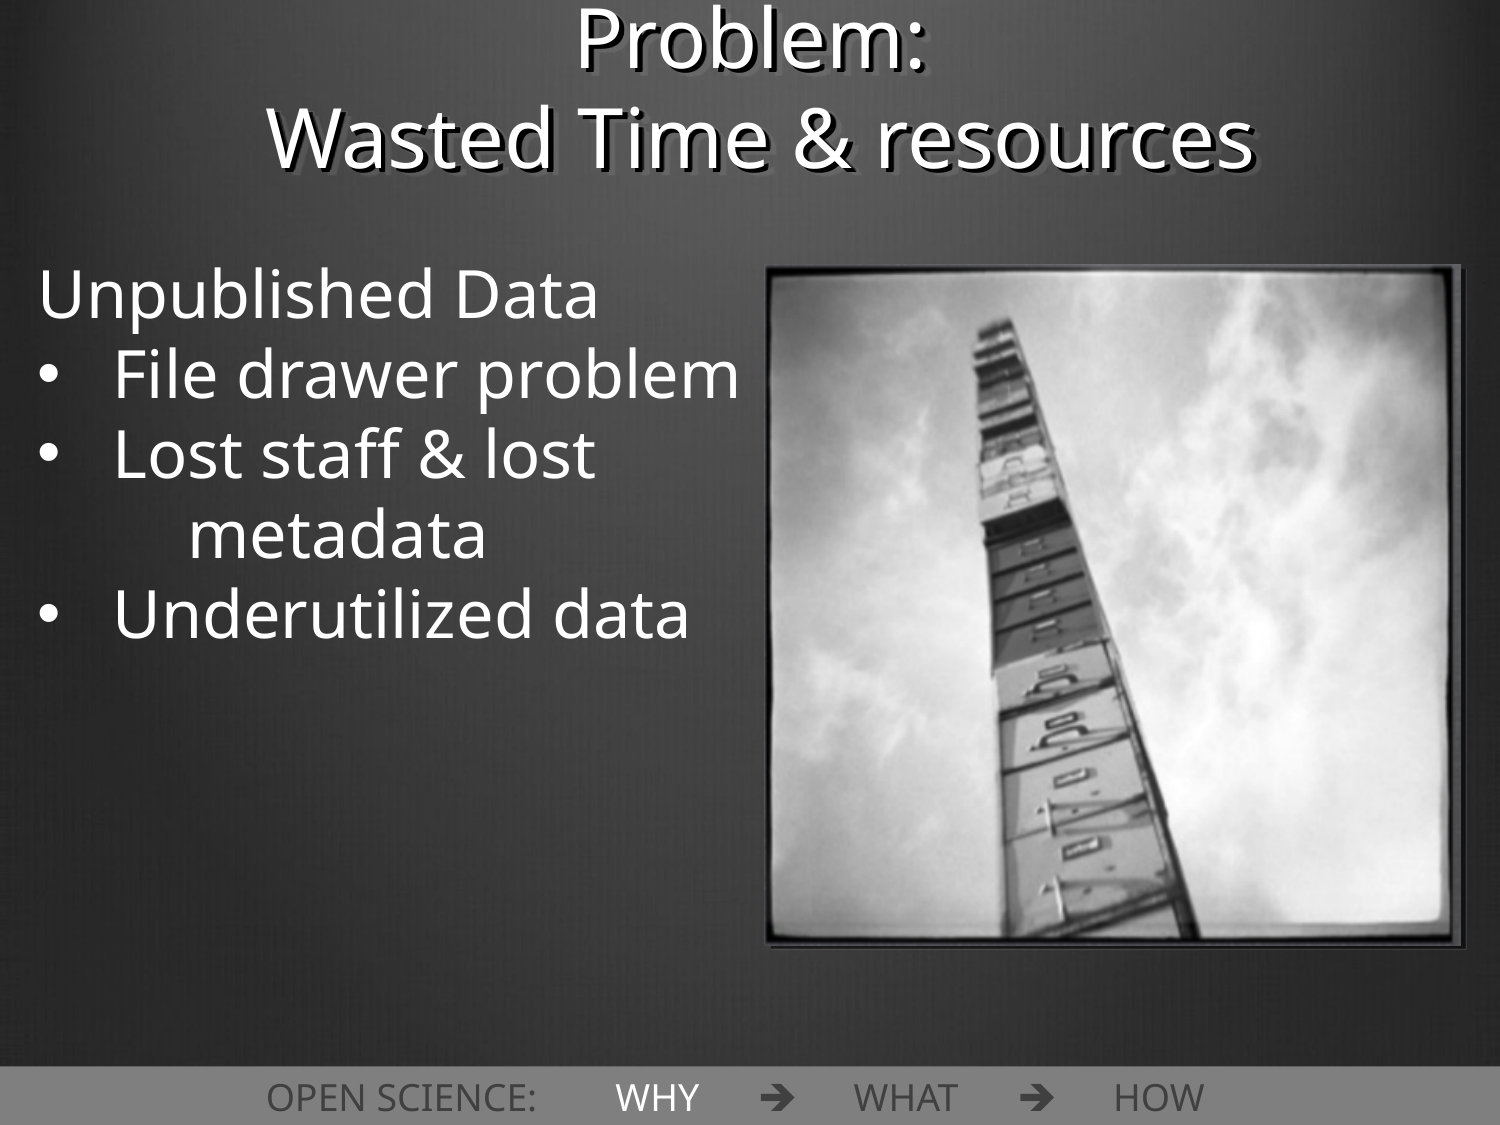

# Problem: Wasted Time & resources
Unpublished Data
File drawer problem
Lost staff & lost
metadata
Underutilized data
OPEN SCIENCE: WHY  WHAT  HOW